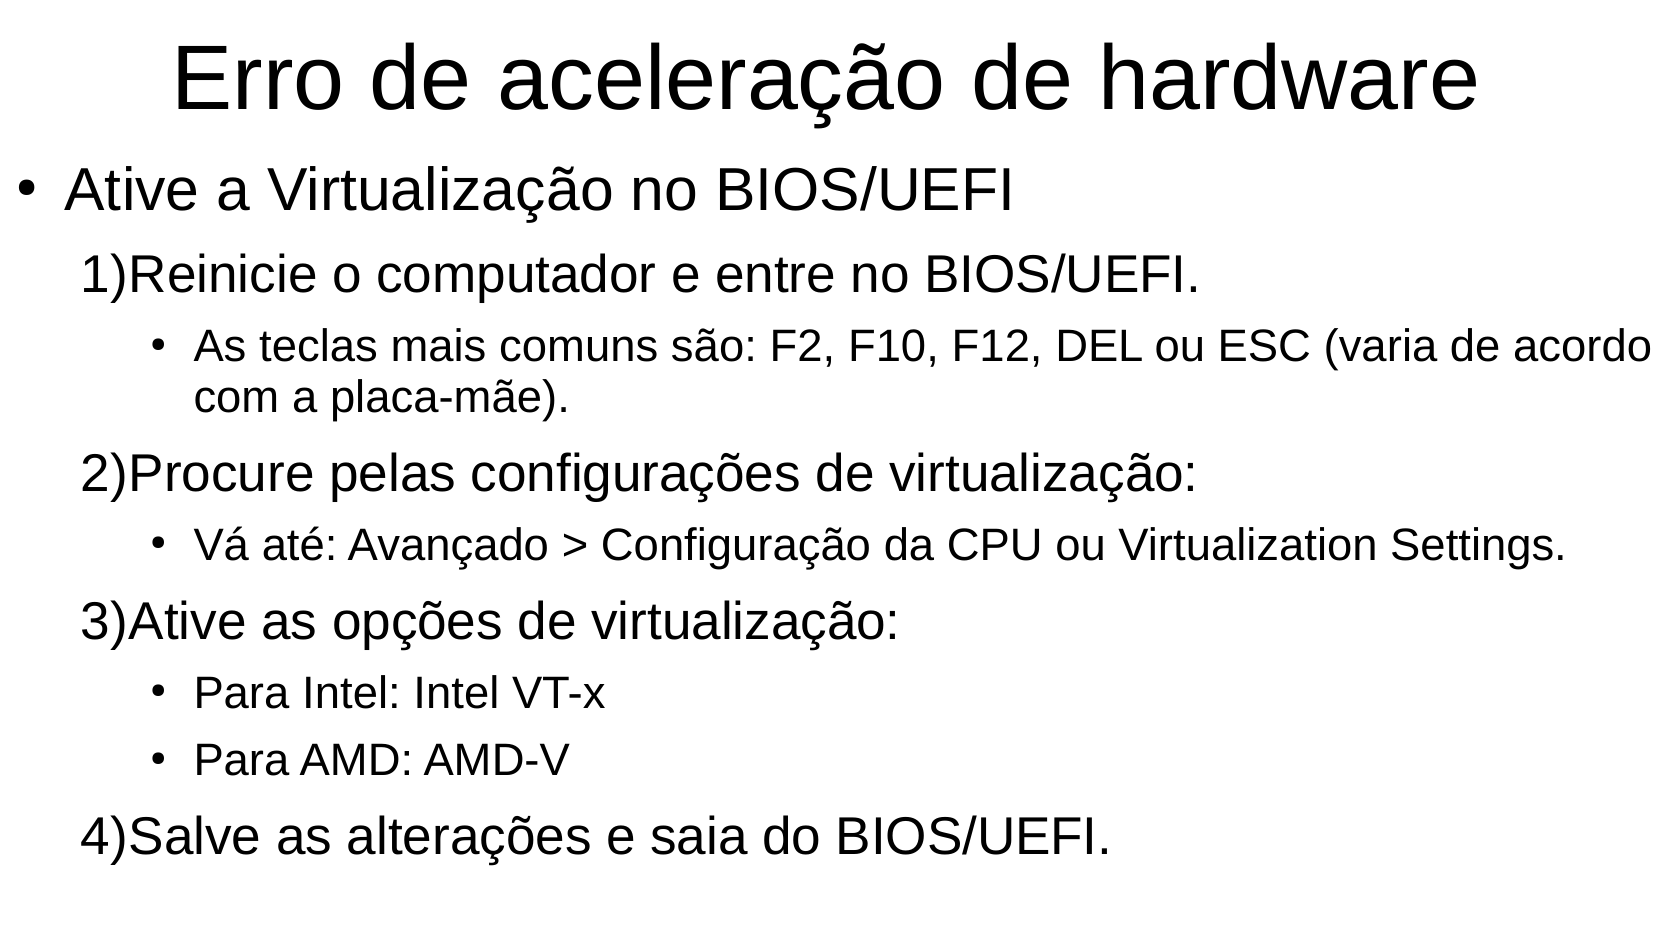

# Erro de aceleração de hardware
Ative a Virtualização no BIOS/UEFI
Reinicie o computador e entre no BIOS/UEFI.
As teclas mais comuns são: F2, F10, F12, DEL ou ESC (varia de acordo com a placa-mãe).
Procure pelas configurações de virtualização:
Vá até: Avançado > Configuração da CPU ou Virtualization Settings.
Ative as opções de virtualização:
Para Intel: Intel VT-x
Para AMD: AMD-V
Salve as alterações e saia do BIOS/UEFI.